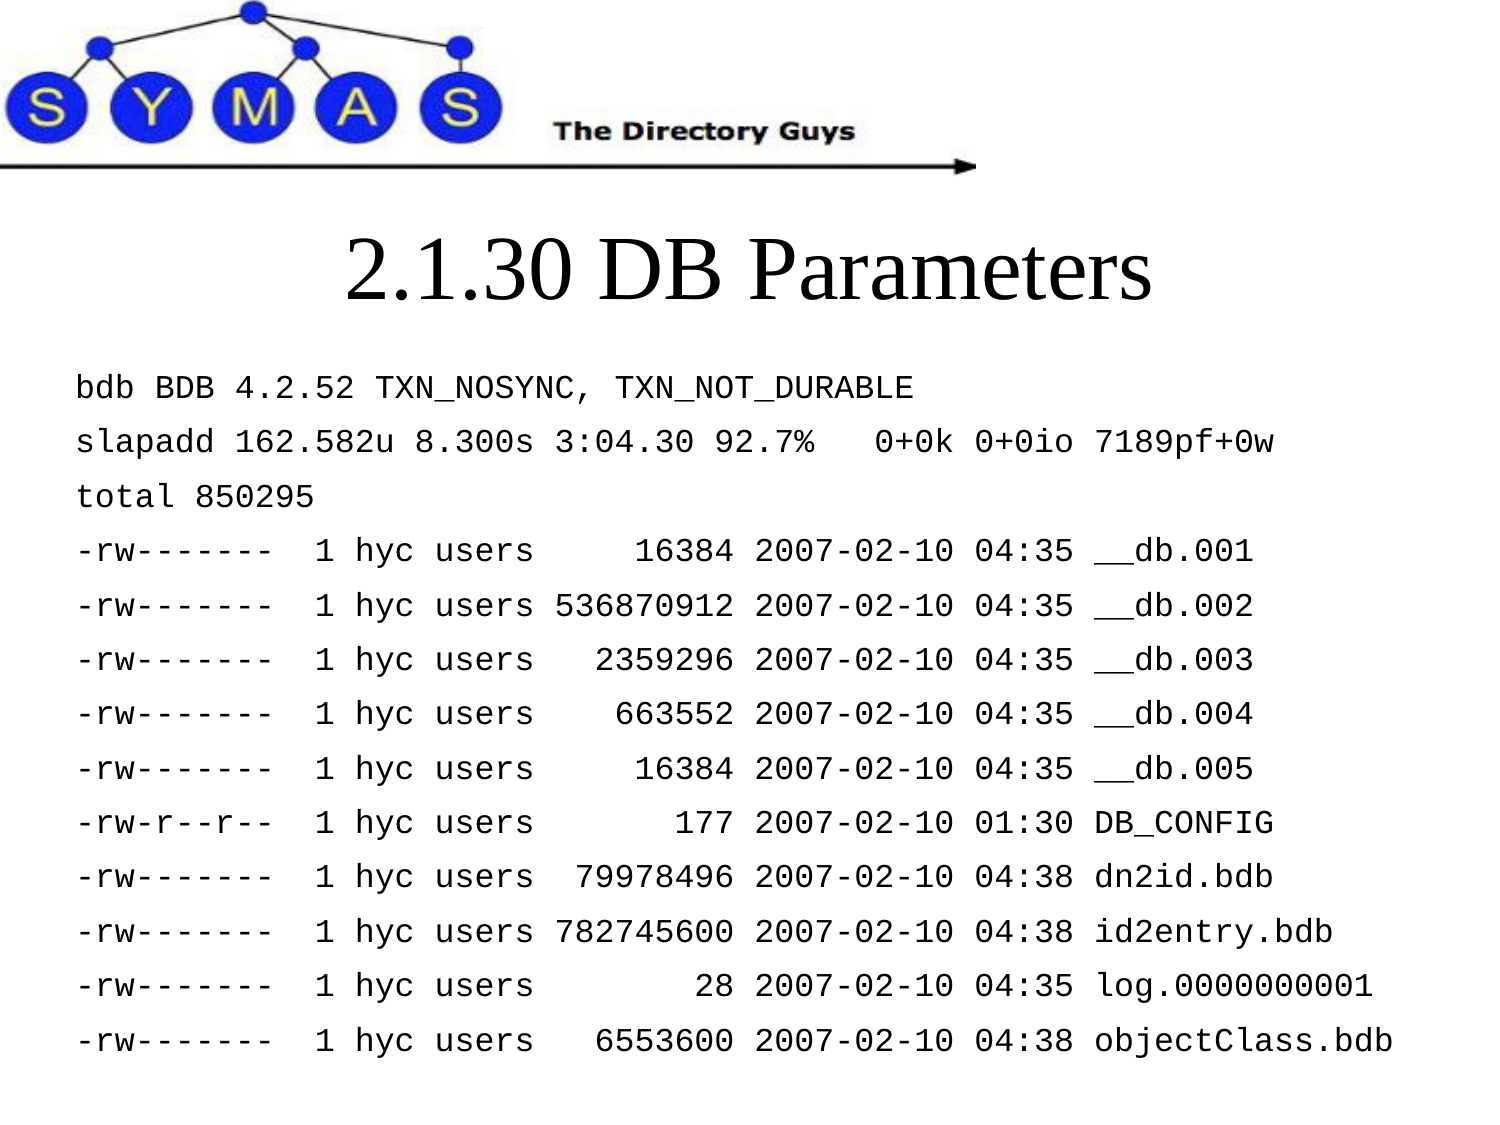

# 2.1.30 DB Parameters
bdb BDB 4.2.52 TXN_NOSYNC, TXN_NOT_DURABLE
slapadd 162.582u 8.300s 3:04.30 92.7% 0+0k 0+0io 7189pf+0w
total 850295
-rw------- 1 hyc users 16384 2007-02-10 04:35 __db.001
-rw------- 1 hyc users 536870912 2007-02-10 04:35 __db.002
-rw------- 1 hyc users 2359296 2007-02-10 04:35 __db.003
-rw------- 1 hyc users 663552 2007-02-10 04:35 __db.004
-rw------- 1 hyc users 16384 2007-02-10 04:35 __db.005
-rw-r--r-- 1 hyc users 177 2007-02-10 01:30 DB_CONFIG
-rw------- 1 hyc users 79978496 2007-02-10 04:38 dn2id.bdb
-rw------- 1 hyc users 782745600 2007-02-10 04:38 id2entry.bdb
-rw------- 1 hyc users 28 2007-02-10 04:35 log.0000000001
-rw------- 1 hyc users 6553600 2007-02-10 04:38 objectClass.bdb